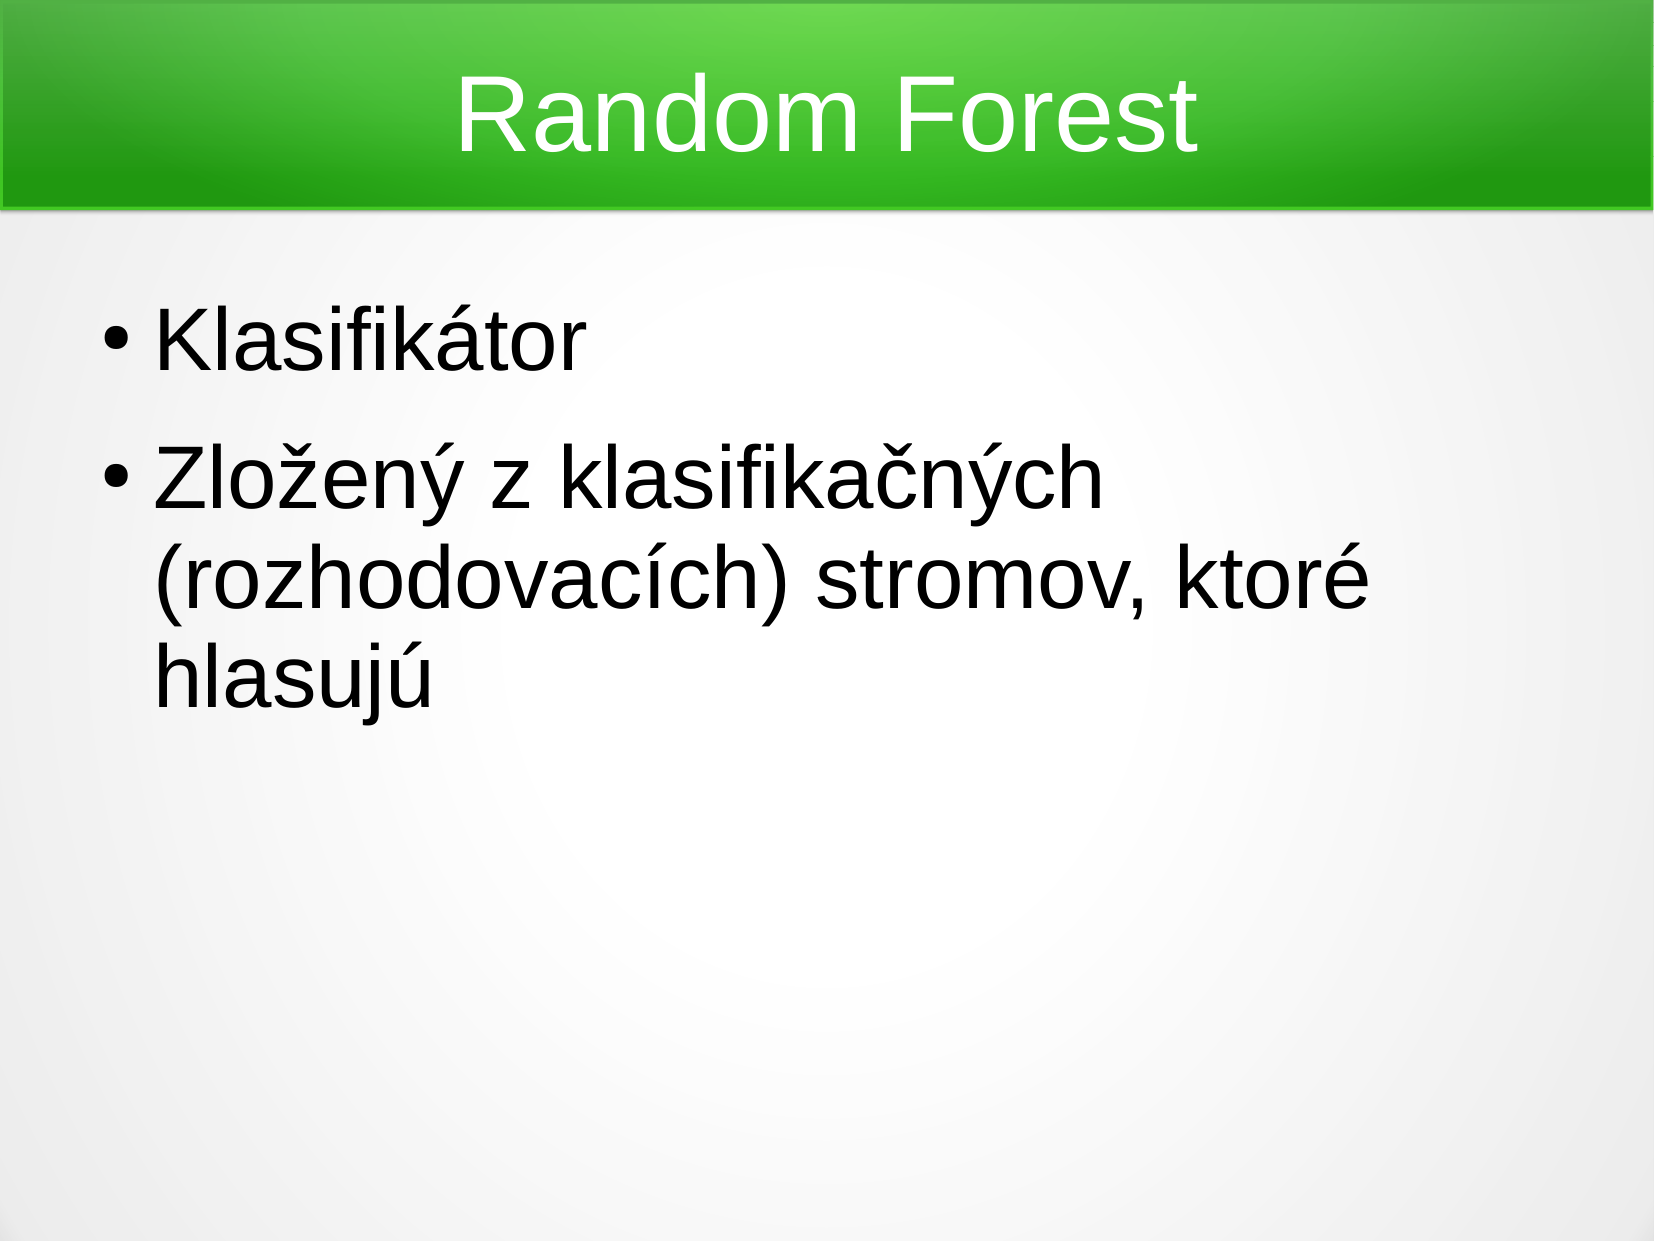

# Random Forest
Klasifikátor
Zložený z klasifikačných (rozhodovacích) stromov, ktoré hlasujú